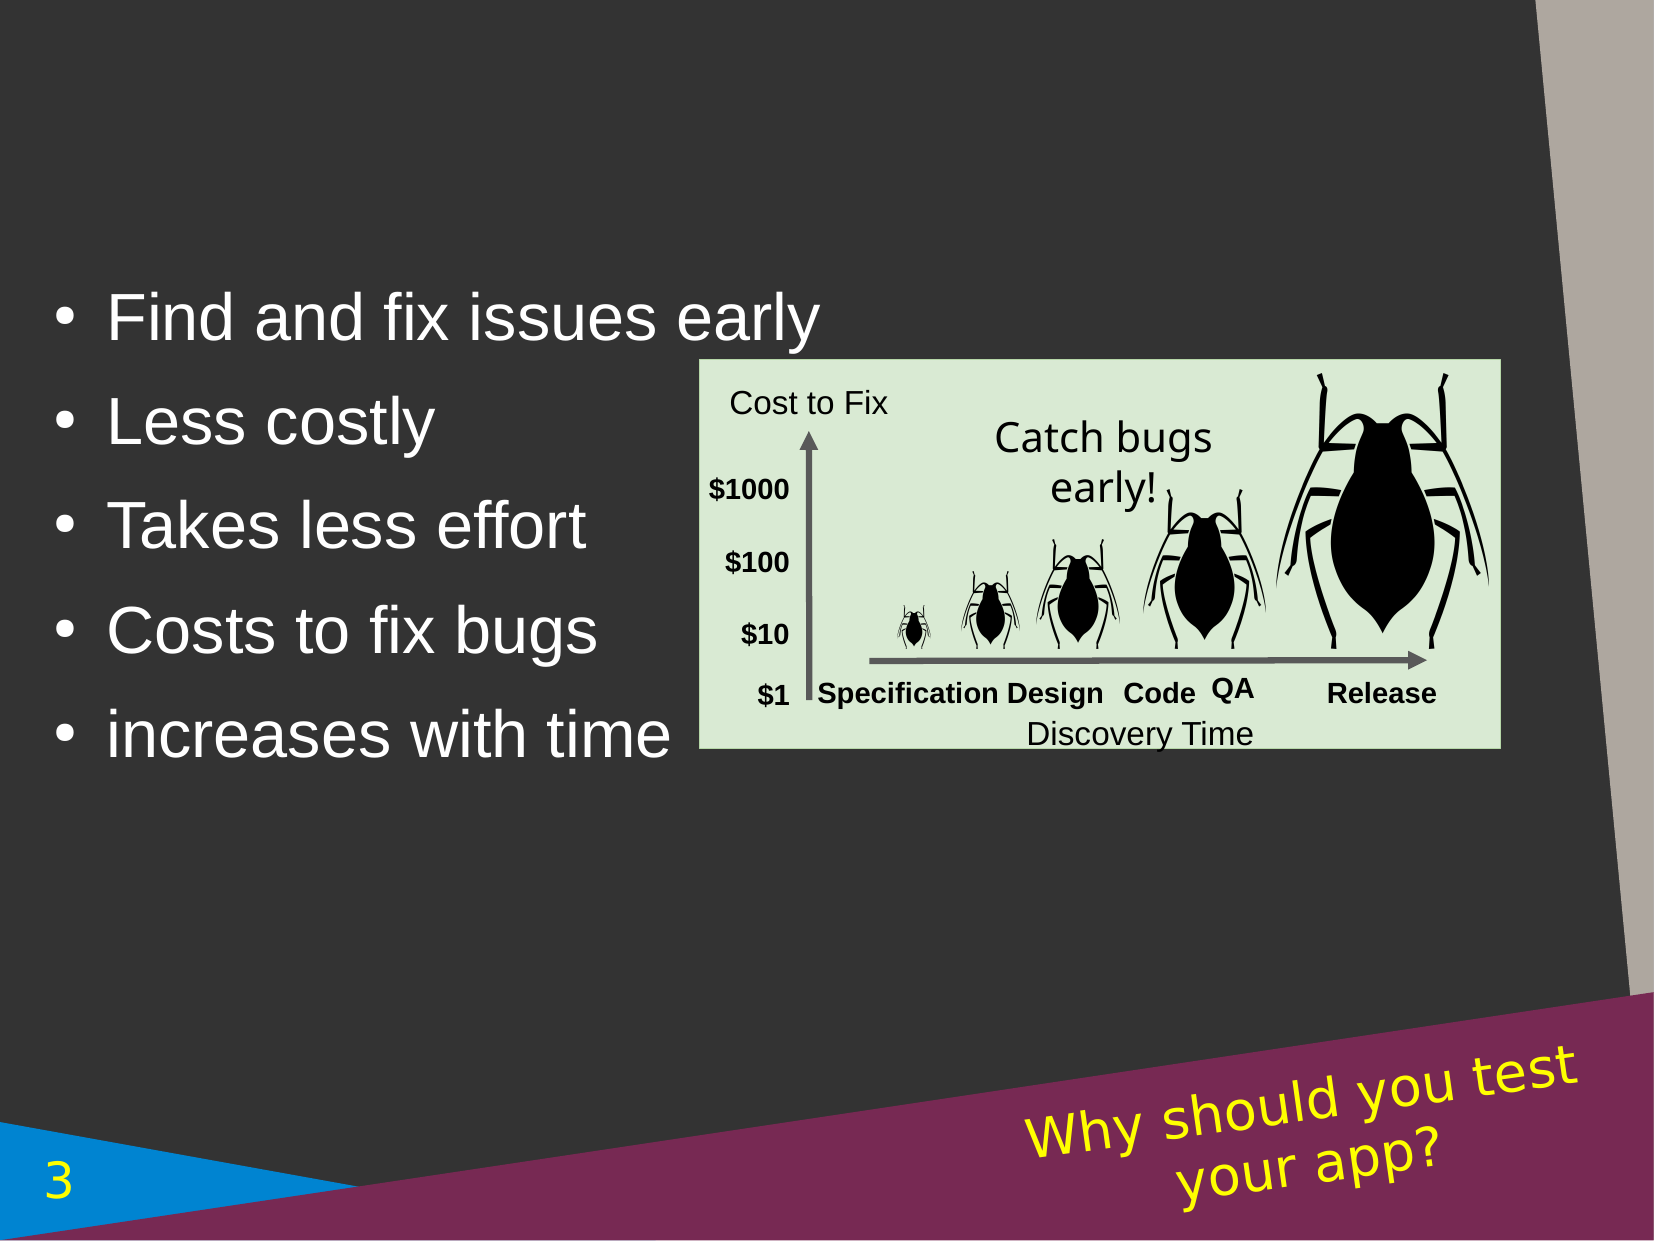

Find and fix issues early
Less costly
Takes less effort
Costs to fix bugs
increases with time
Cost to Fix
Catch bugs early!
$1000
$100
$10
Specification
Design
Code
QA
Release
$1
Discovery Time
# Why should you test your app?
3